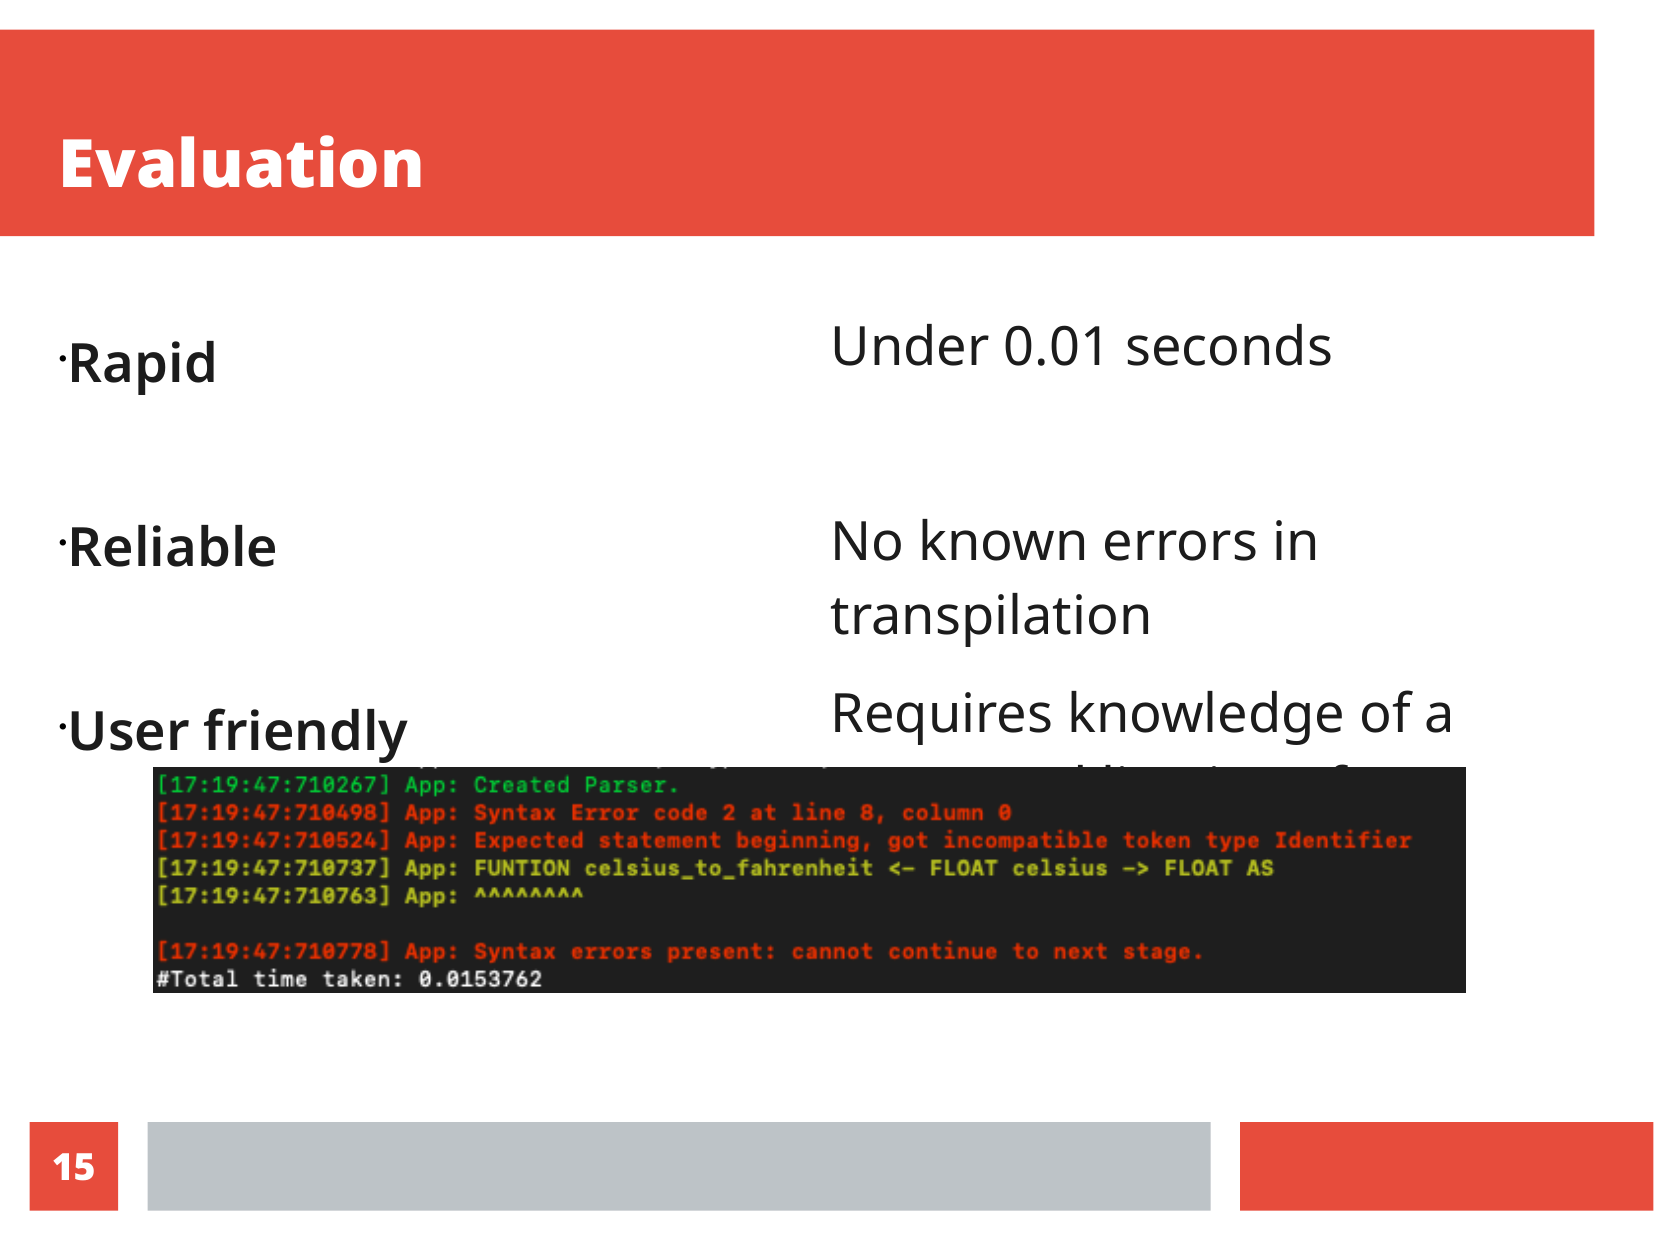

# Evaluation
Under 0.01 seconds
No known errors in transpilation
Requires knowledge of a command line interface
Rapid
Reliable
User friendly
15